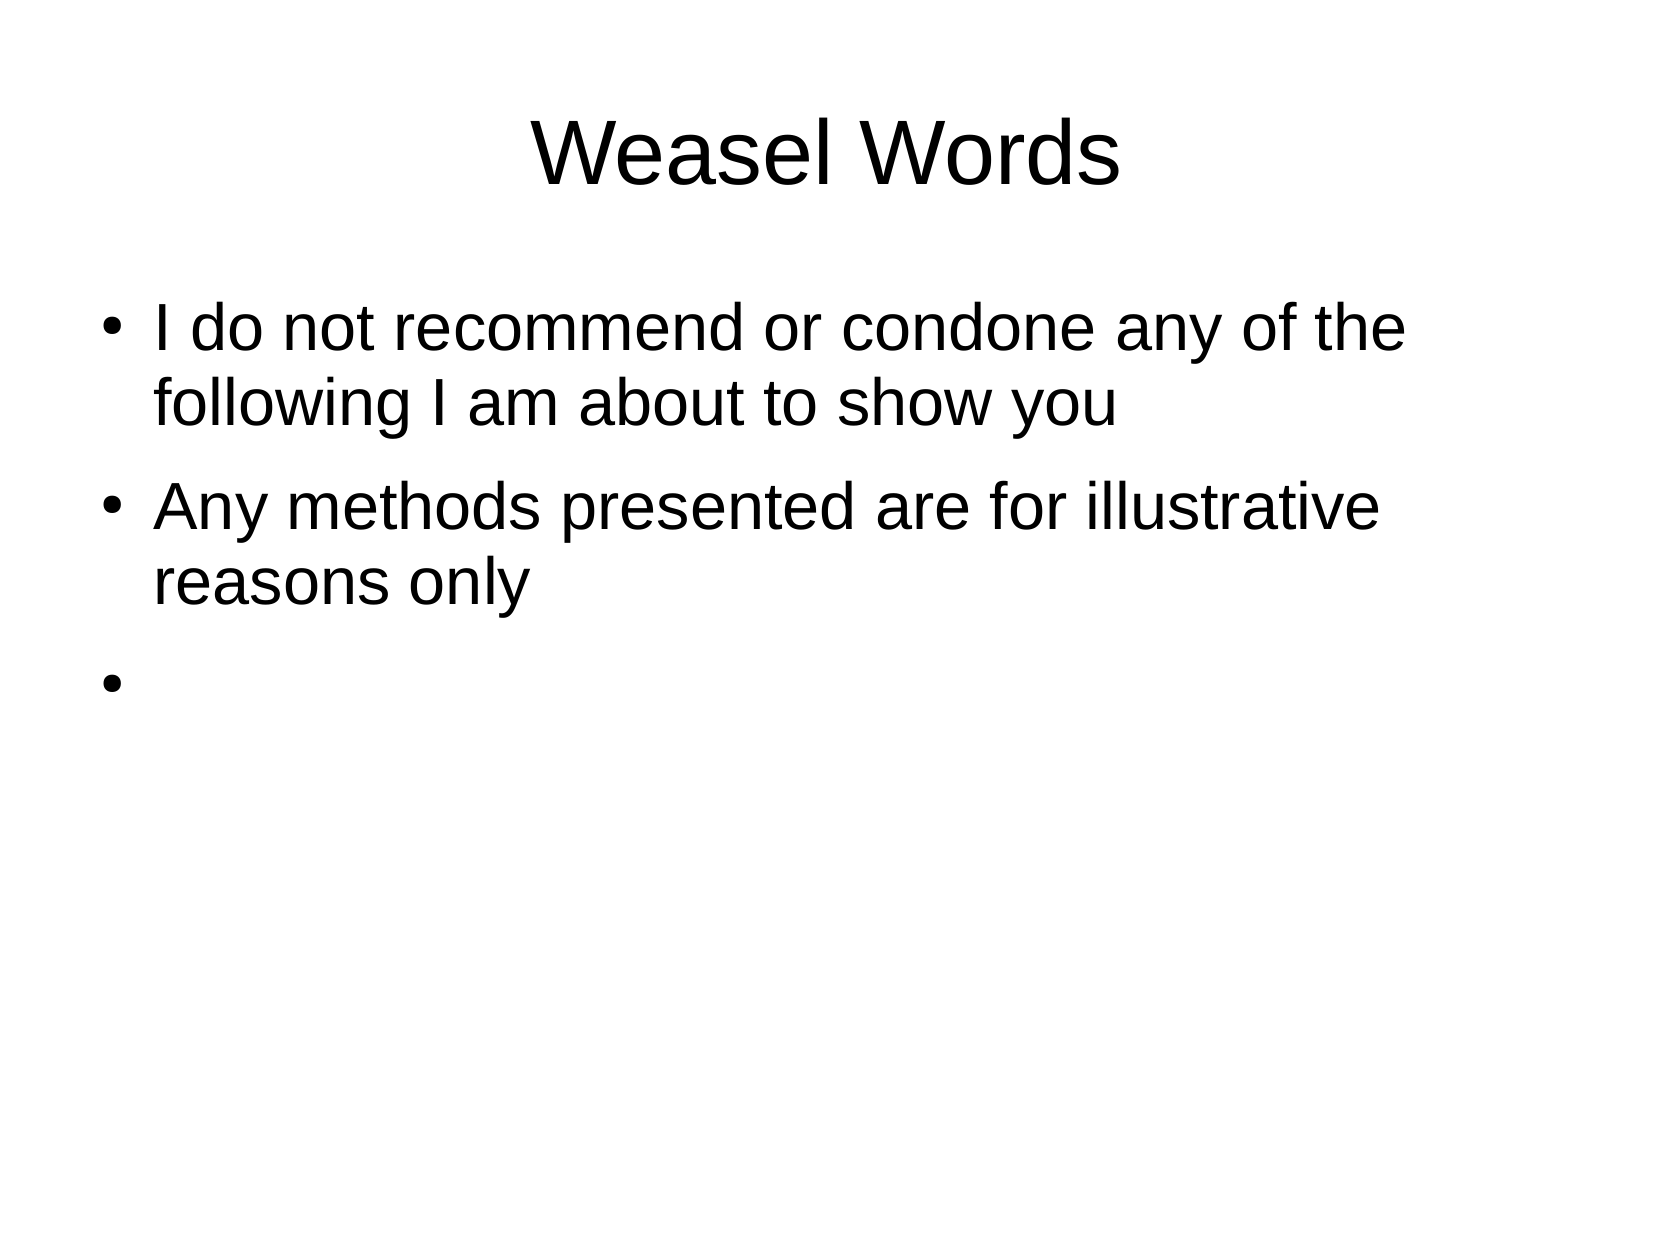

# Weasel Words
I do not recommend or condone any of the following I am about to show you
Any methods presented are for illustrative reasons only